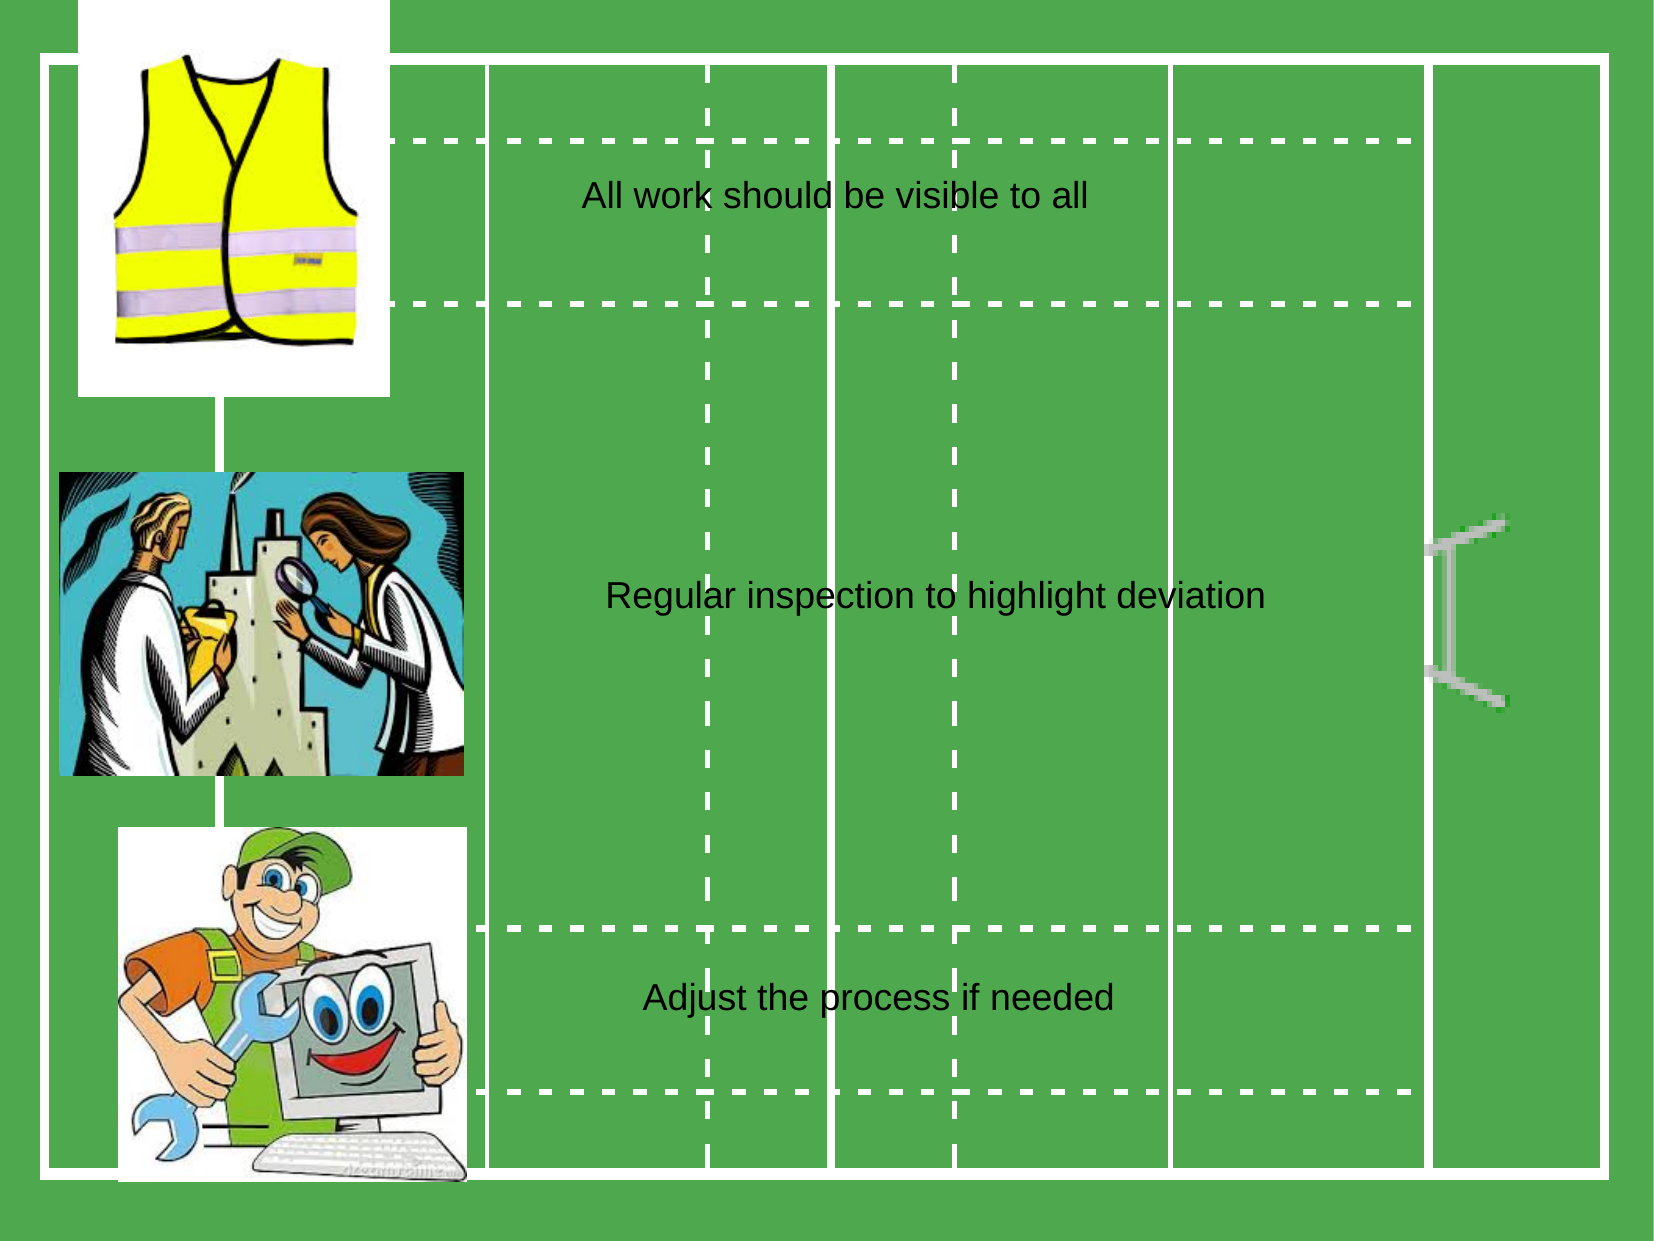

All work should be visible to all
Regular inspection to highlight deviation
Adjust the process if needed